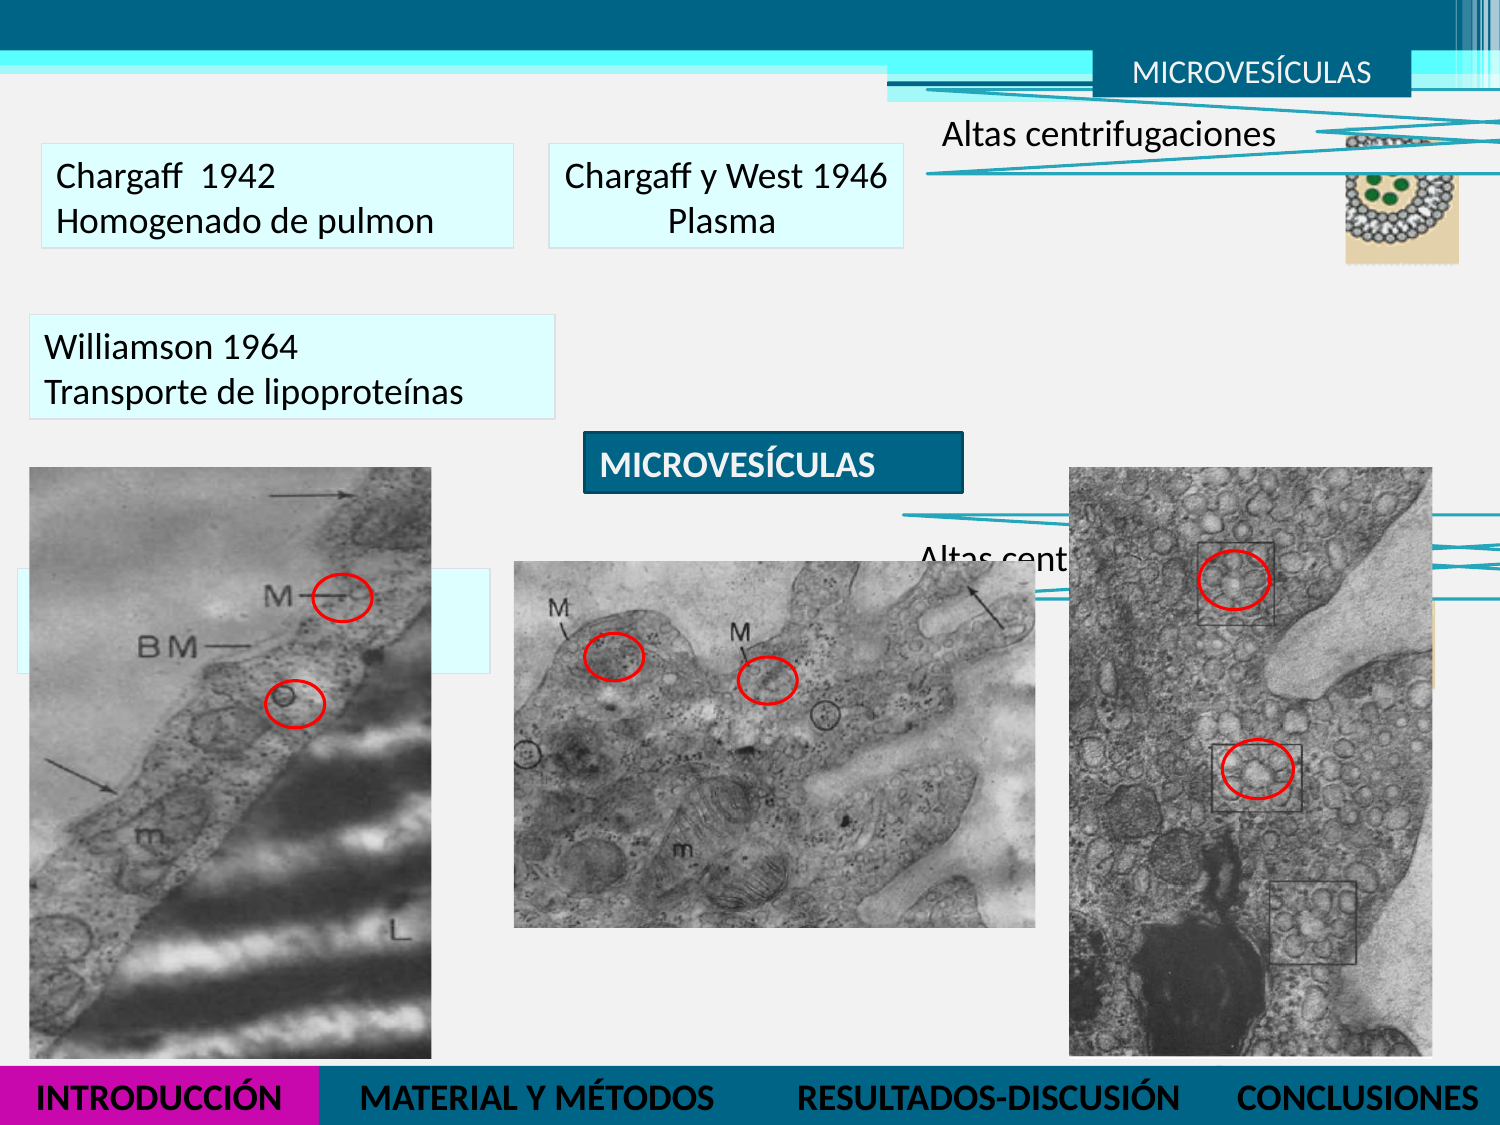

# INTRODUCCIÓN
MICROVESÍCULAS
Altas centrifugaciones
Chargaff 1942
Homogenado de pulmon
Chargaff y West 1946
Plasma
Williamson 1964
Transporte de lipoproteínas
MICROVESÍCULAS
Altas centrifugaciones
Chargaff 1942
Homogenado de pulmon
Chargaff y West 1946
Plasma
INTRODUCCIÓN
MATERIAL Y MÉTODOS
RESULTADOS-DISCUSIÓN
CONCLUSIONES